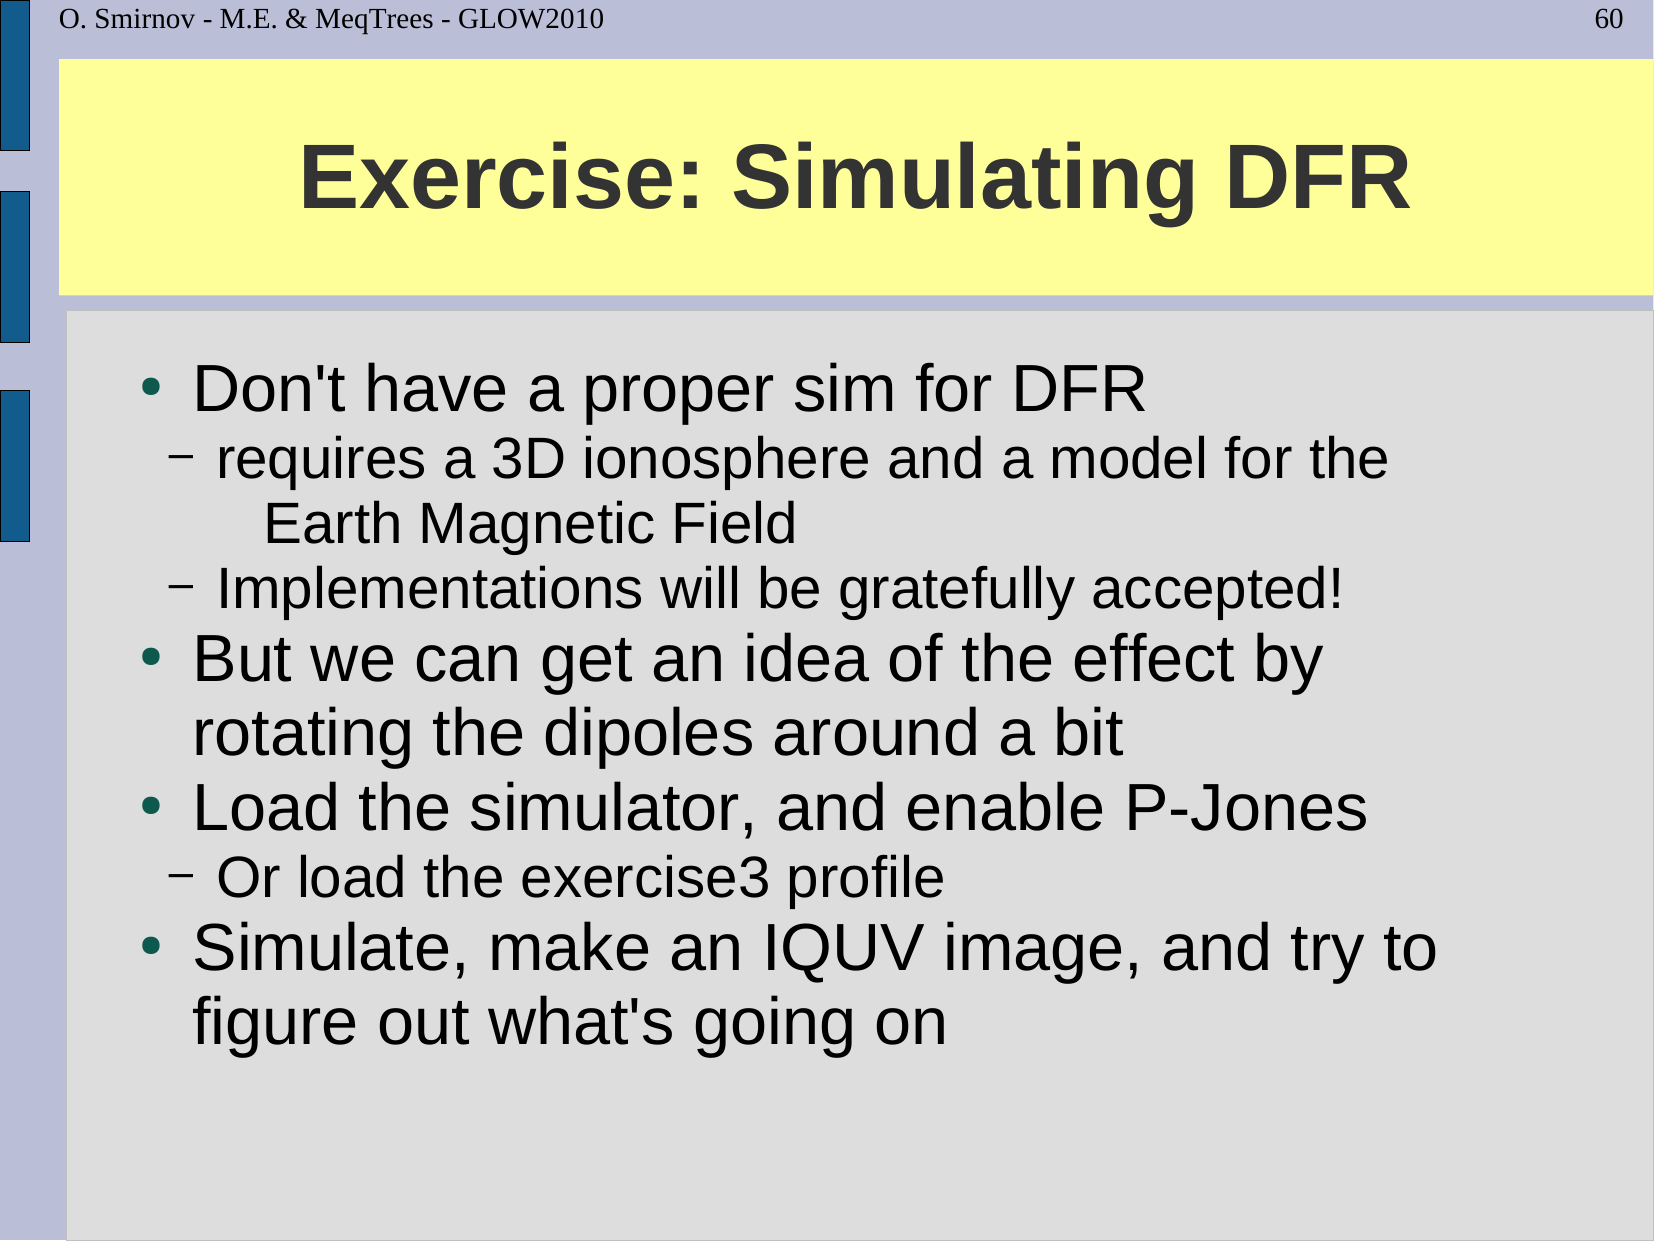

O. Smirnov - M.E. & MeqTrees - GLOW2010
60
# Exercise: Simulating DFR
Don't have a proper sim for DFR
requires a 3D ionosphere and a model for the Earth Magnetic Field
Implementations will be gratefully accepted!
But we can get an idea of the effect by rotating the dipoles around a bit
Load the simulator, and enable P-Jones
Or load the exercise3 profile
Simulate, make an IQUV image, and try to figure out what's going on